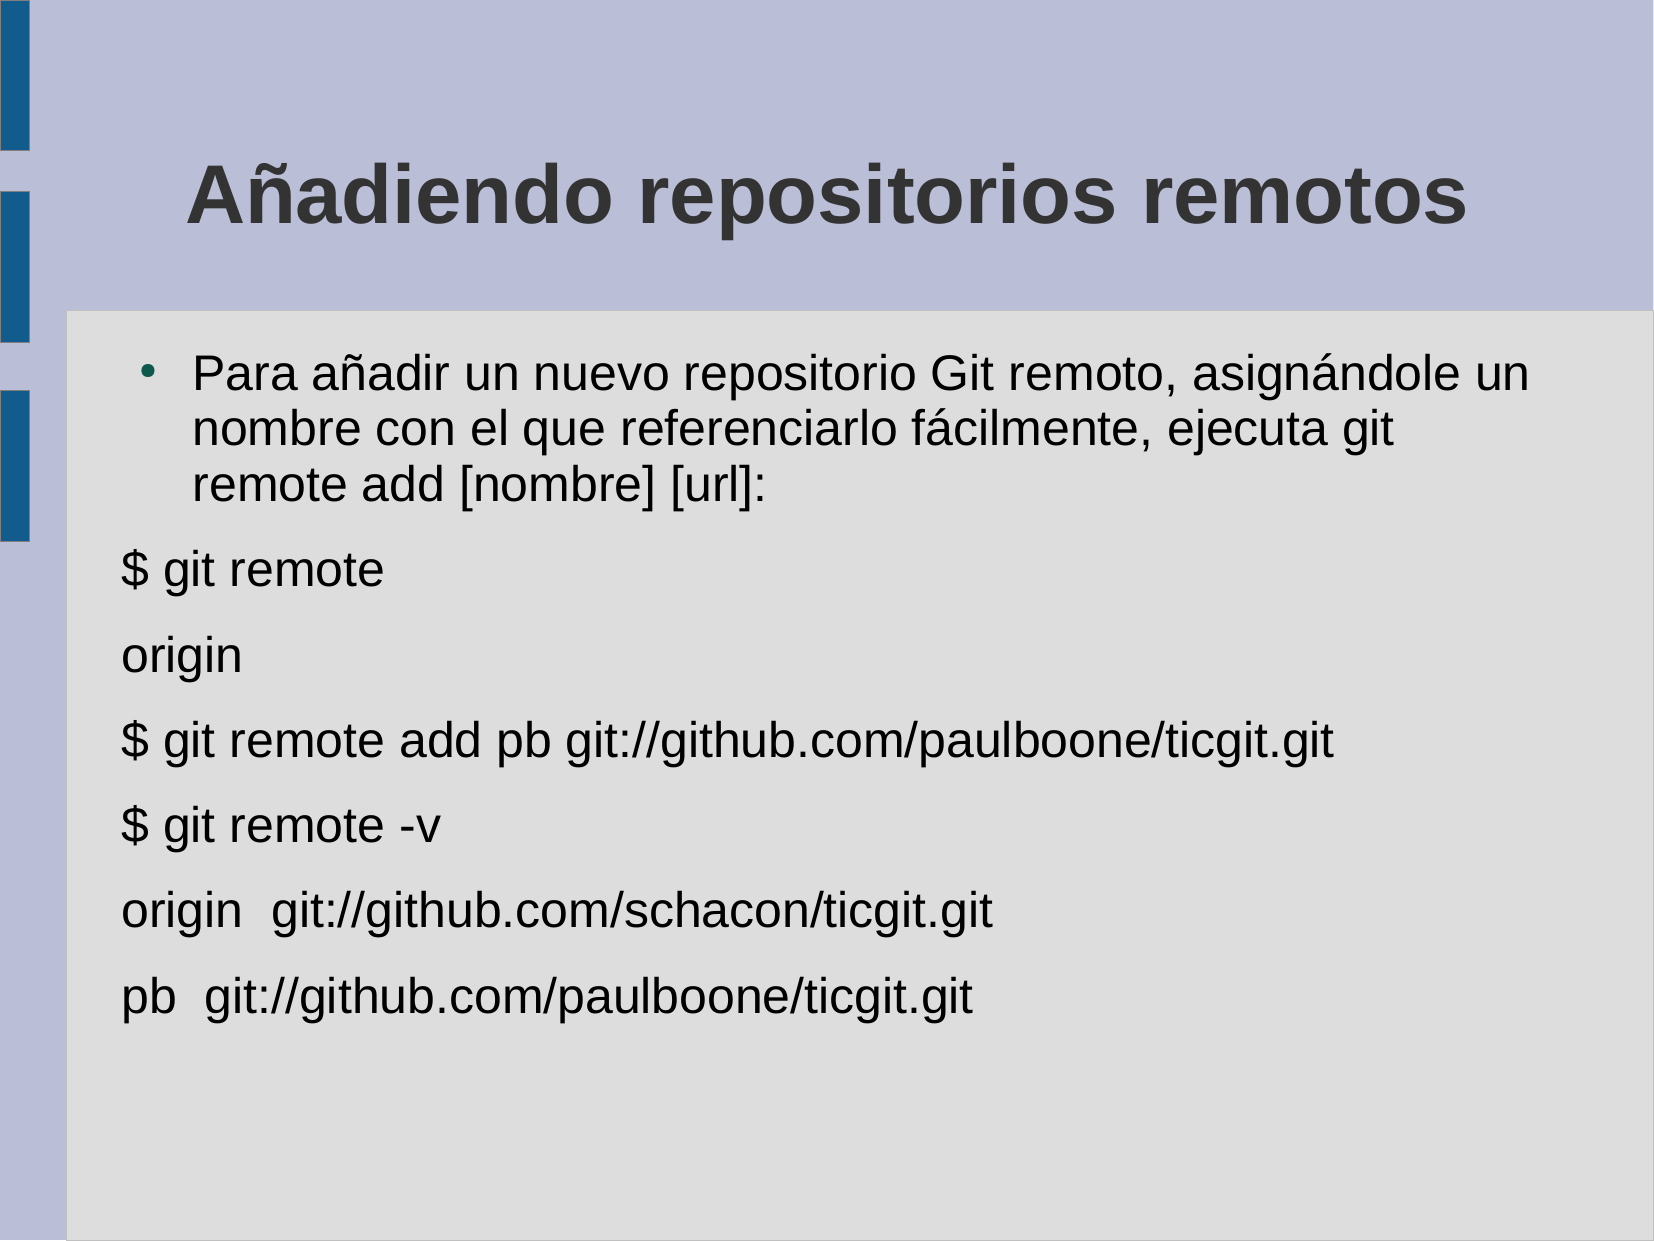

# Añadiendo repositorios remotos
Para añadir un nuevo repositorio Git remoto, asignándole un nombre con el que referenciarlo fácilmente, ejecuta git remote add [nombre] [url]:
$ git remote
origin
$ git remote add pb git://github.com/paulboone/ticgit.git
$ git remote -v
origin git://github.com/schacon/ticgit.git
pb git://github.com/paulboone/ticgit.git